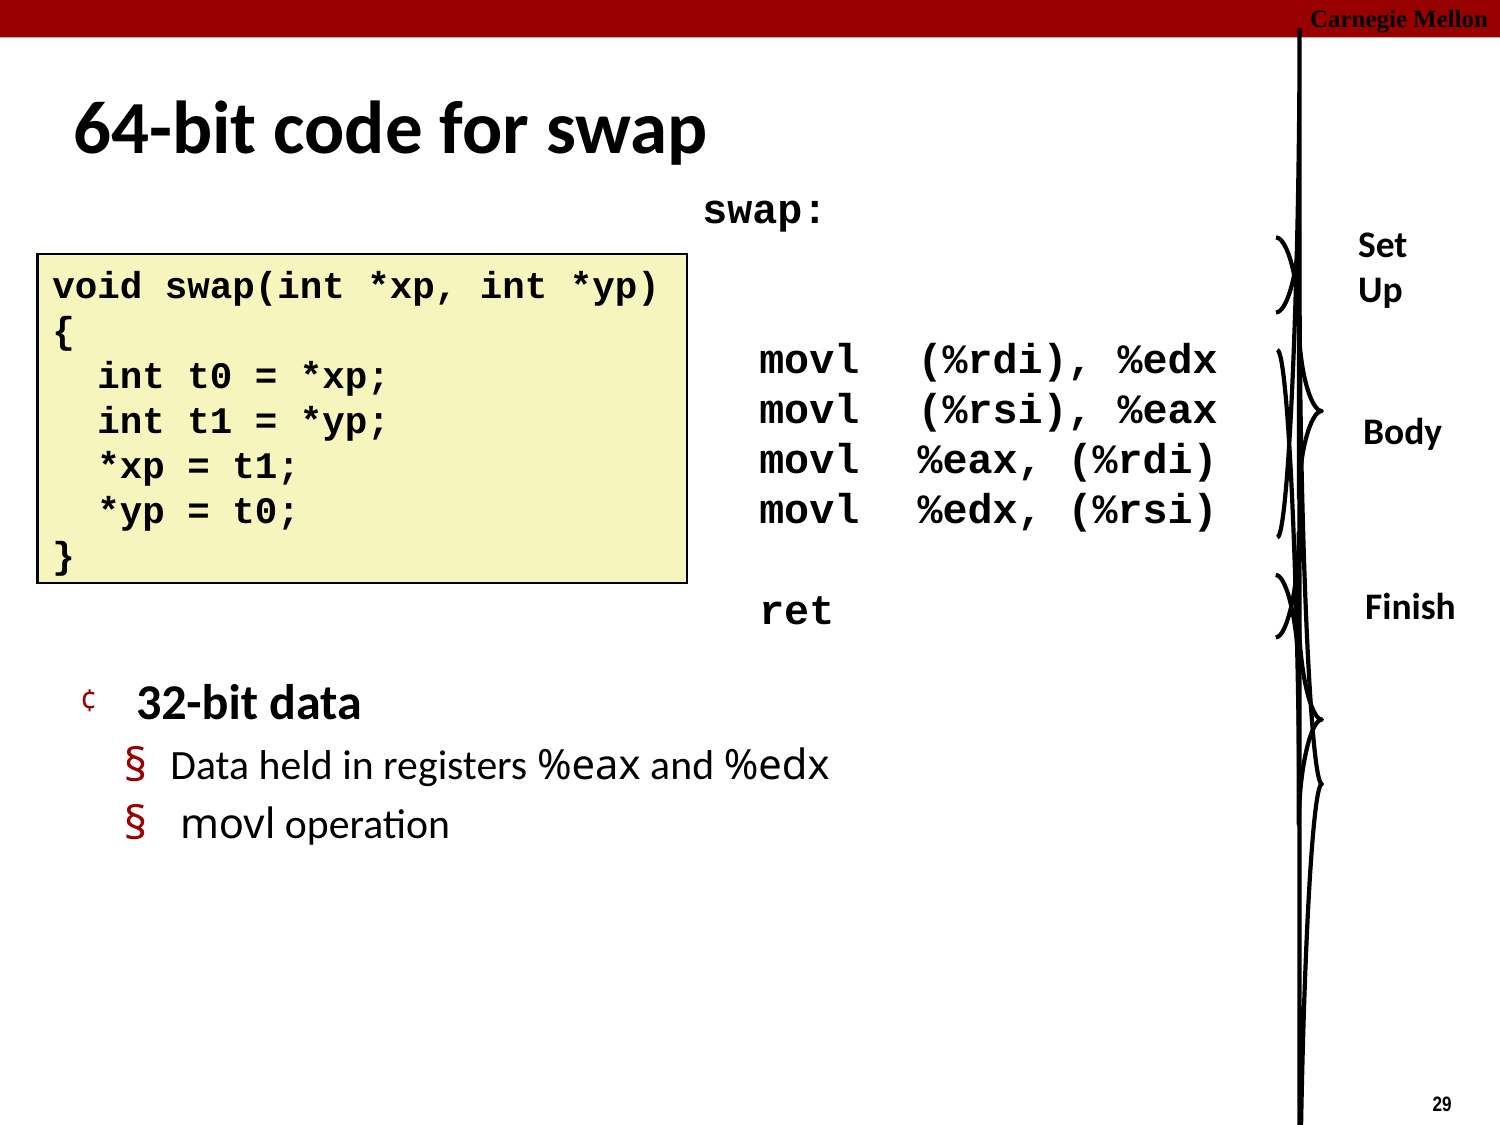

# 64-bit code for swap
swap:
	movl	(%rdi), %edx
	movl	(%rsi), %eax
	movl	%eax, (%rdi)
	movl	%edx, (%rsi)
	ret
Set
Up
void swap(int *xp, int *yp)
{
 int t0 = *xp;
 int t1 = *yp;
 *xp = t1;
 *yp = t0;
}
Body
Finish
32-bit data
Data held in registers %eax and %edx
 movl operation